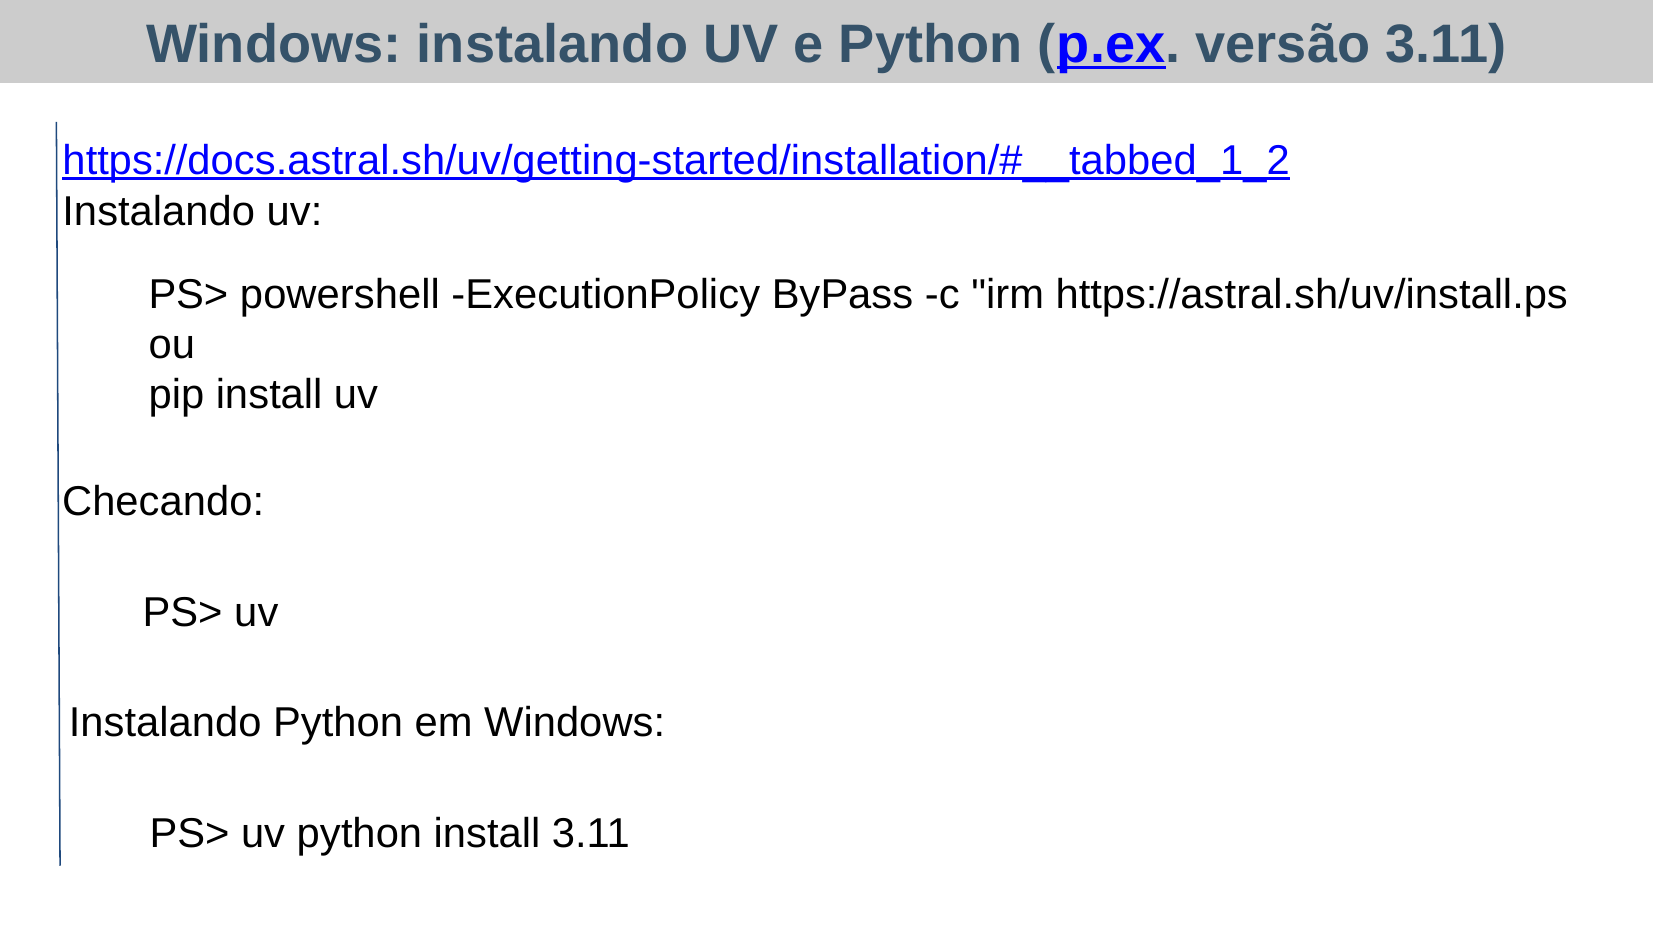

Windows: instalando UV e Python (p.ex. versão 3.11)
https://docs.astral.sh/uv/getting-started/installation/#__tabbed_1_2
Instalando uv:
PS> powershell -ExecutionPolicy ByPass -c "irm https://astral.sh/uv/install.ps
ou
pip install uv
Checando:
PS> uv
Instalando Python em Windows:
PS> uv python install 3.11